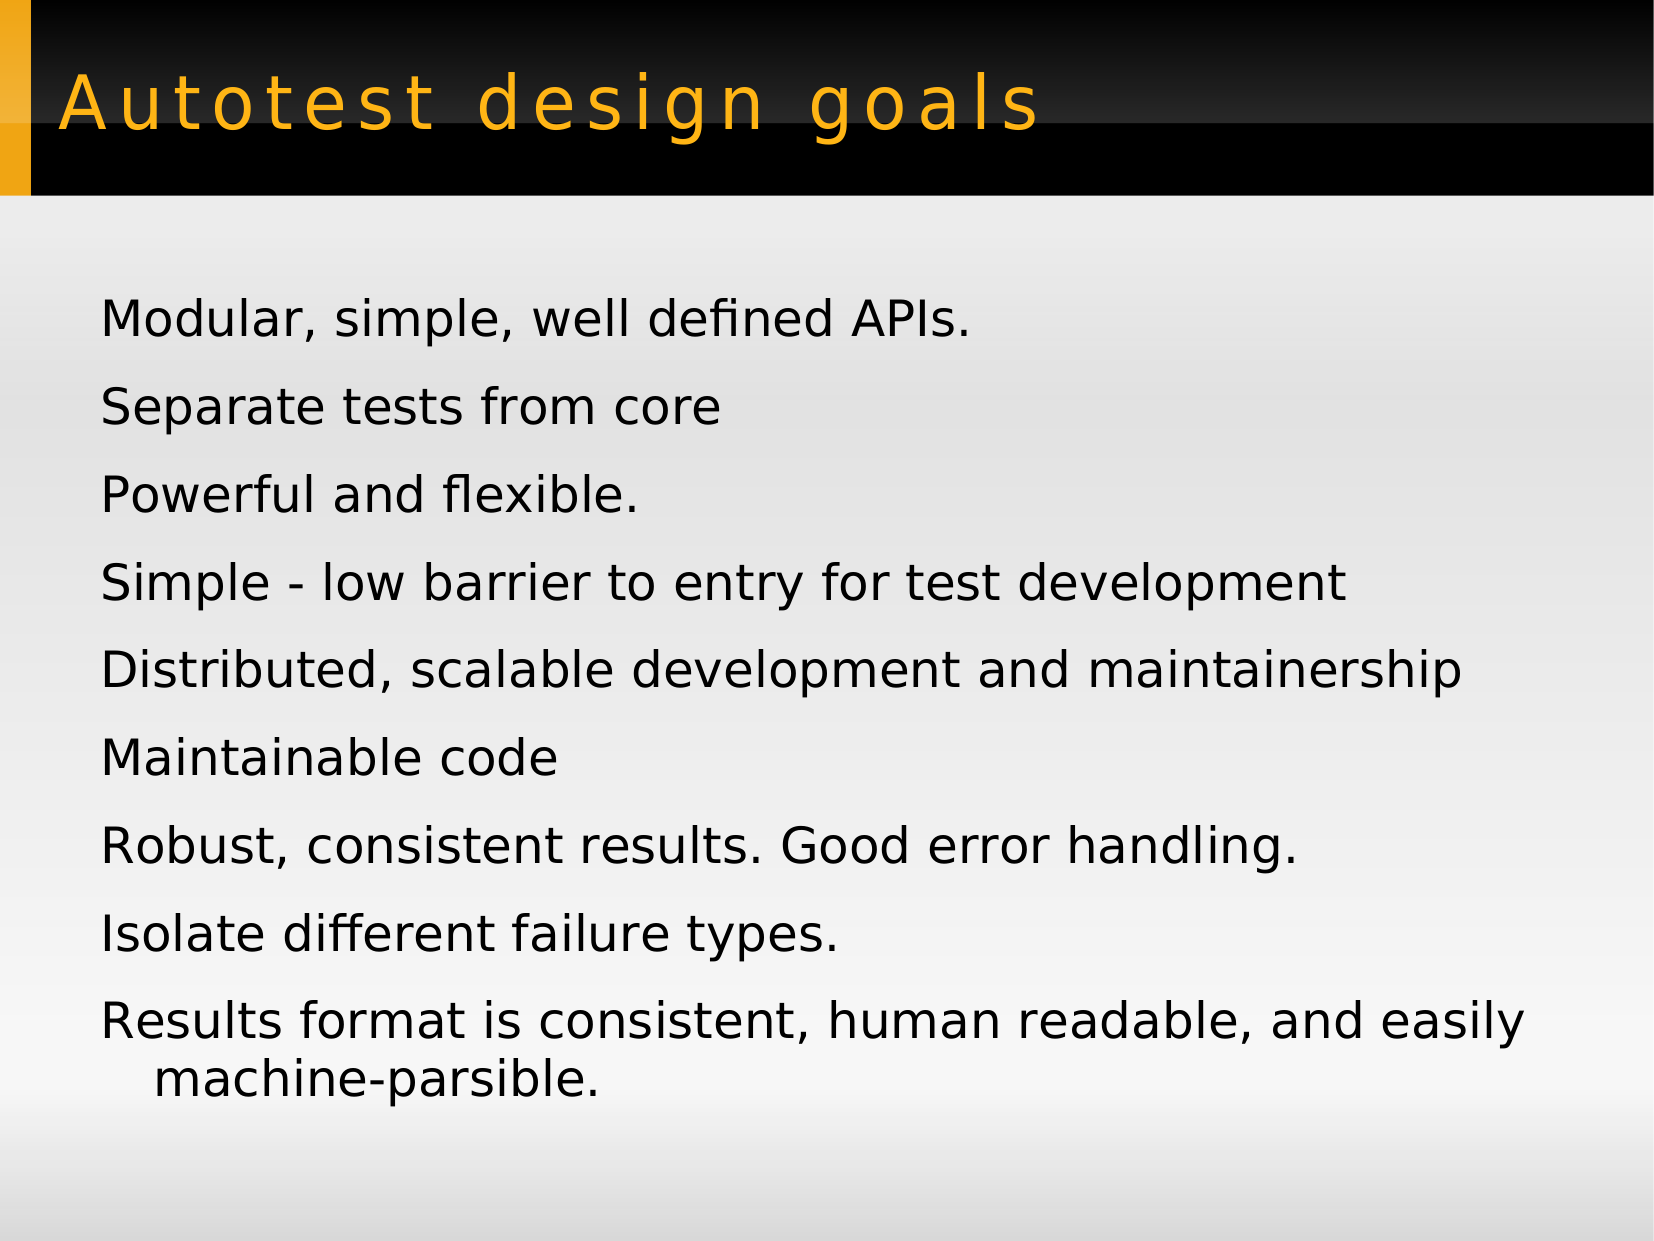

# Autotest design goals
Modular, simple, well defined APIs.
Separate tests from core
Powerful and flexible.
Simple - low barrier to entry for test development
Distributed, scalable development and maintainership
Maintainable code
Robust, consistent results. Good error handling.
Isolate different failure types.
Results format is consistent, human readable, and easily machine-parsible.